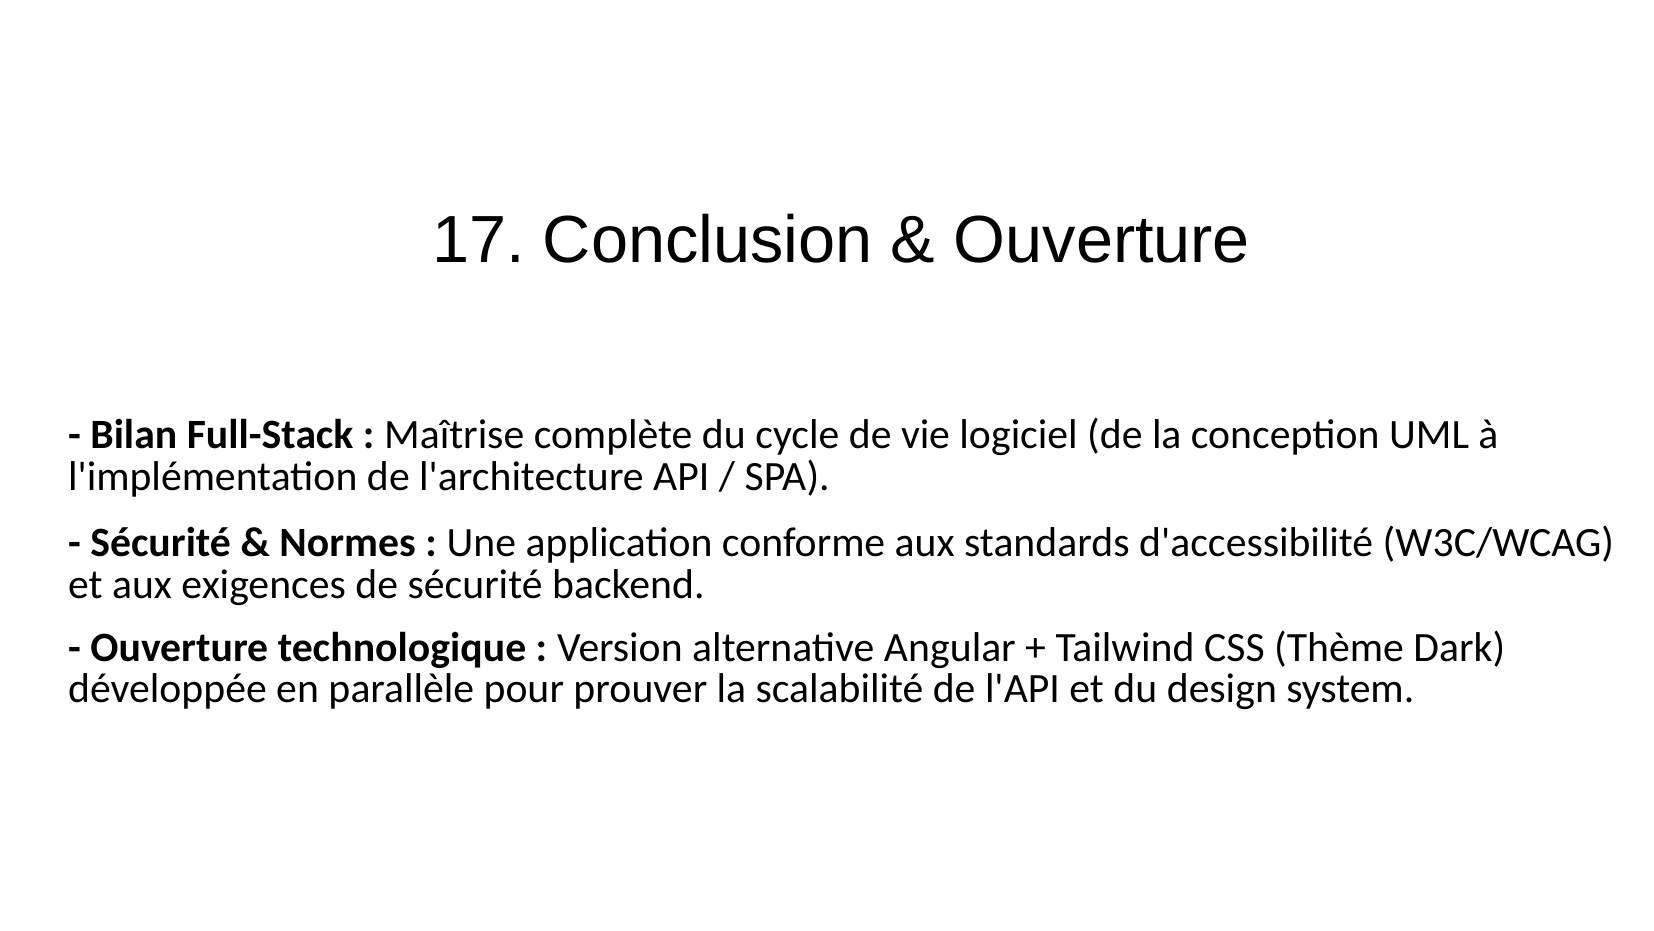

# 17. Conclusion & Ouverture
- Bilan Full-Stack : Maîtrise complète du cycle de vie logiciel (de la conception UML à l'implémentation de l'architecture API / SPA).
- Sécurité & Normes : Une application conforme aux standards d'accessibilité (W3C/WCAG) et aux exigences de sécurité backend.
- Ouverture technologique : Version alternative Angular + Tailwind CSS (Thème Dark) développée en parallèle pour prouver la scalabilité de l'API et du design system.